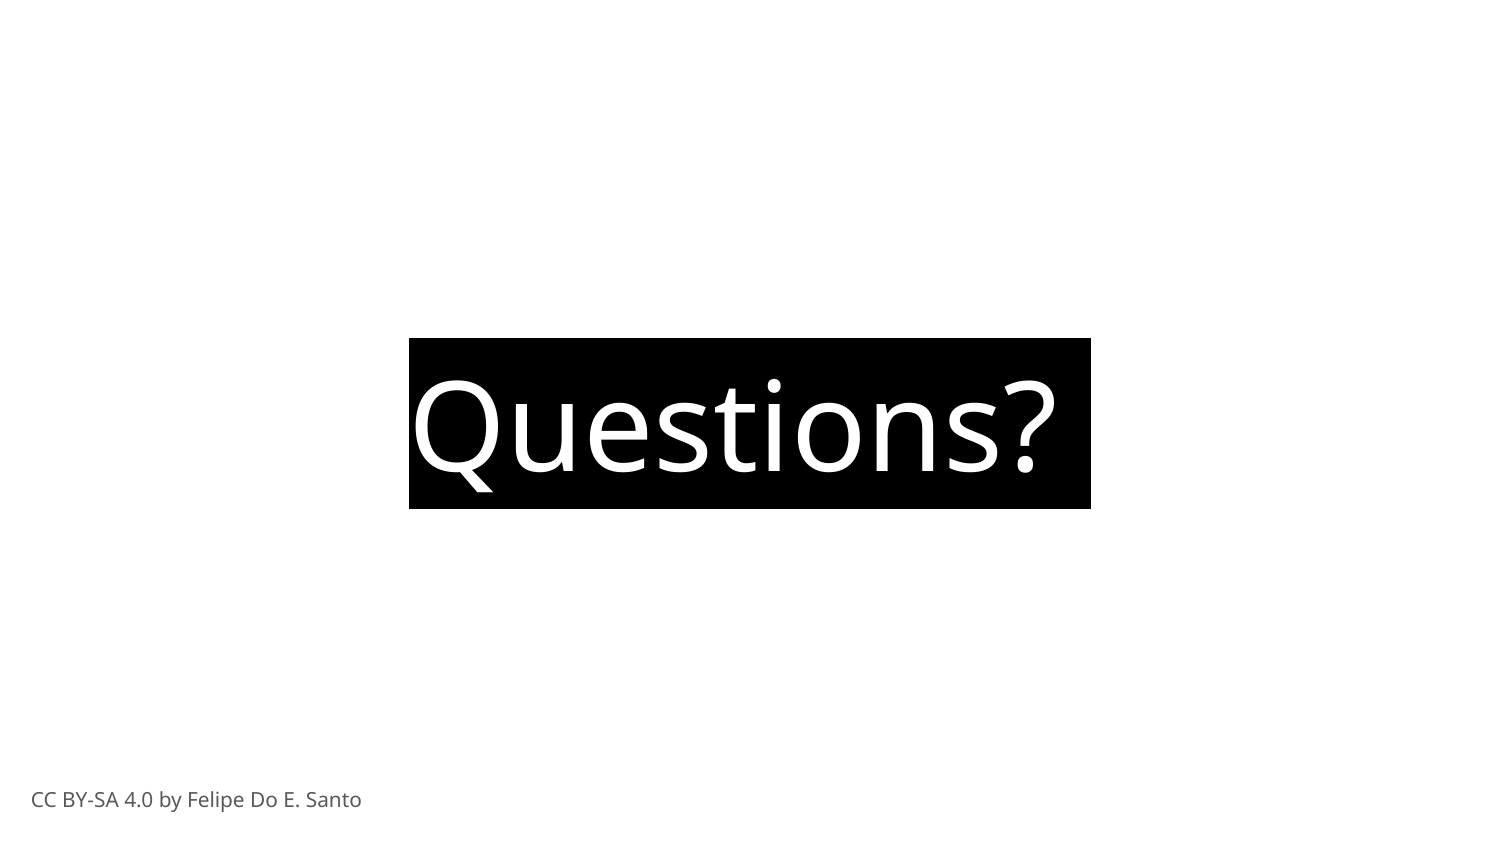

# Questions?
CC BY-SA 4.0 by Felipe Do E. Santo